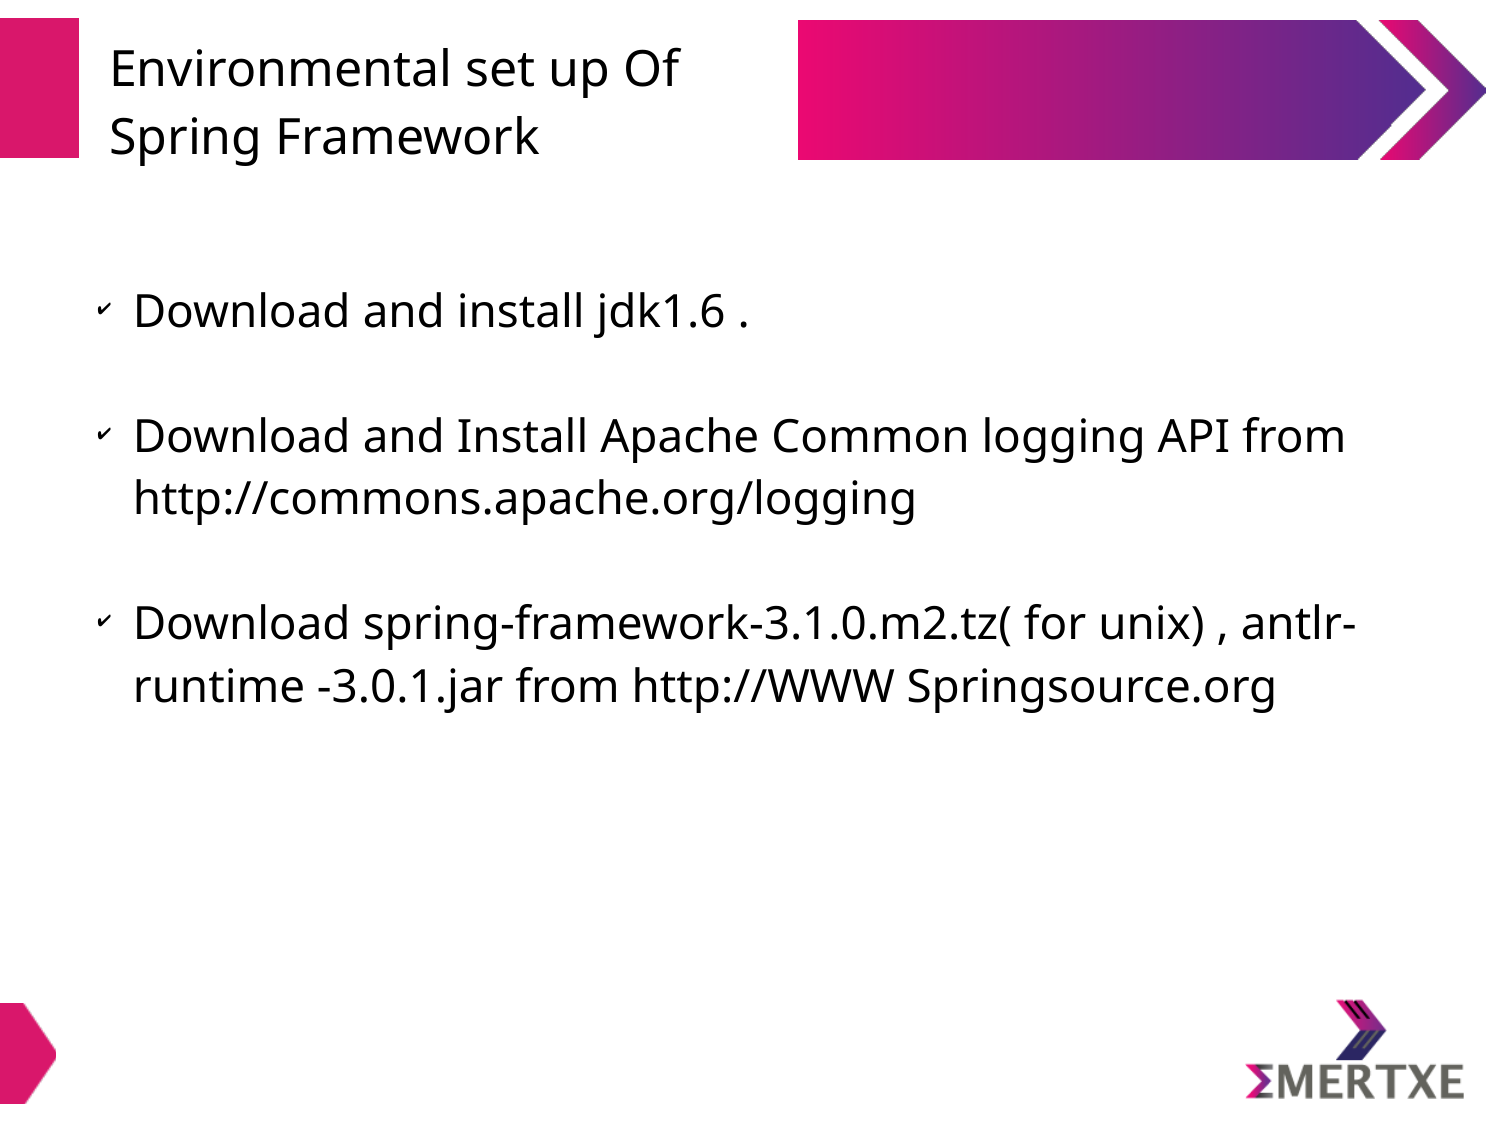

Environmental set up Of Spring Framework
Download and install jdk1.6 .
Download and Install Apache Common logging API from http://commons.apache.org/logging
Download spring-framework-3.1.0.m2.tz( for unix) , antlr-runtime -3.0.1.jar from http://WWW Springsource.org